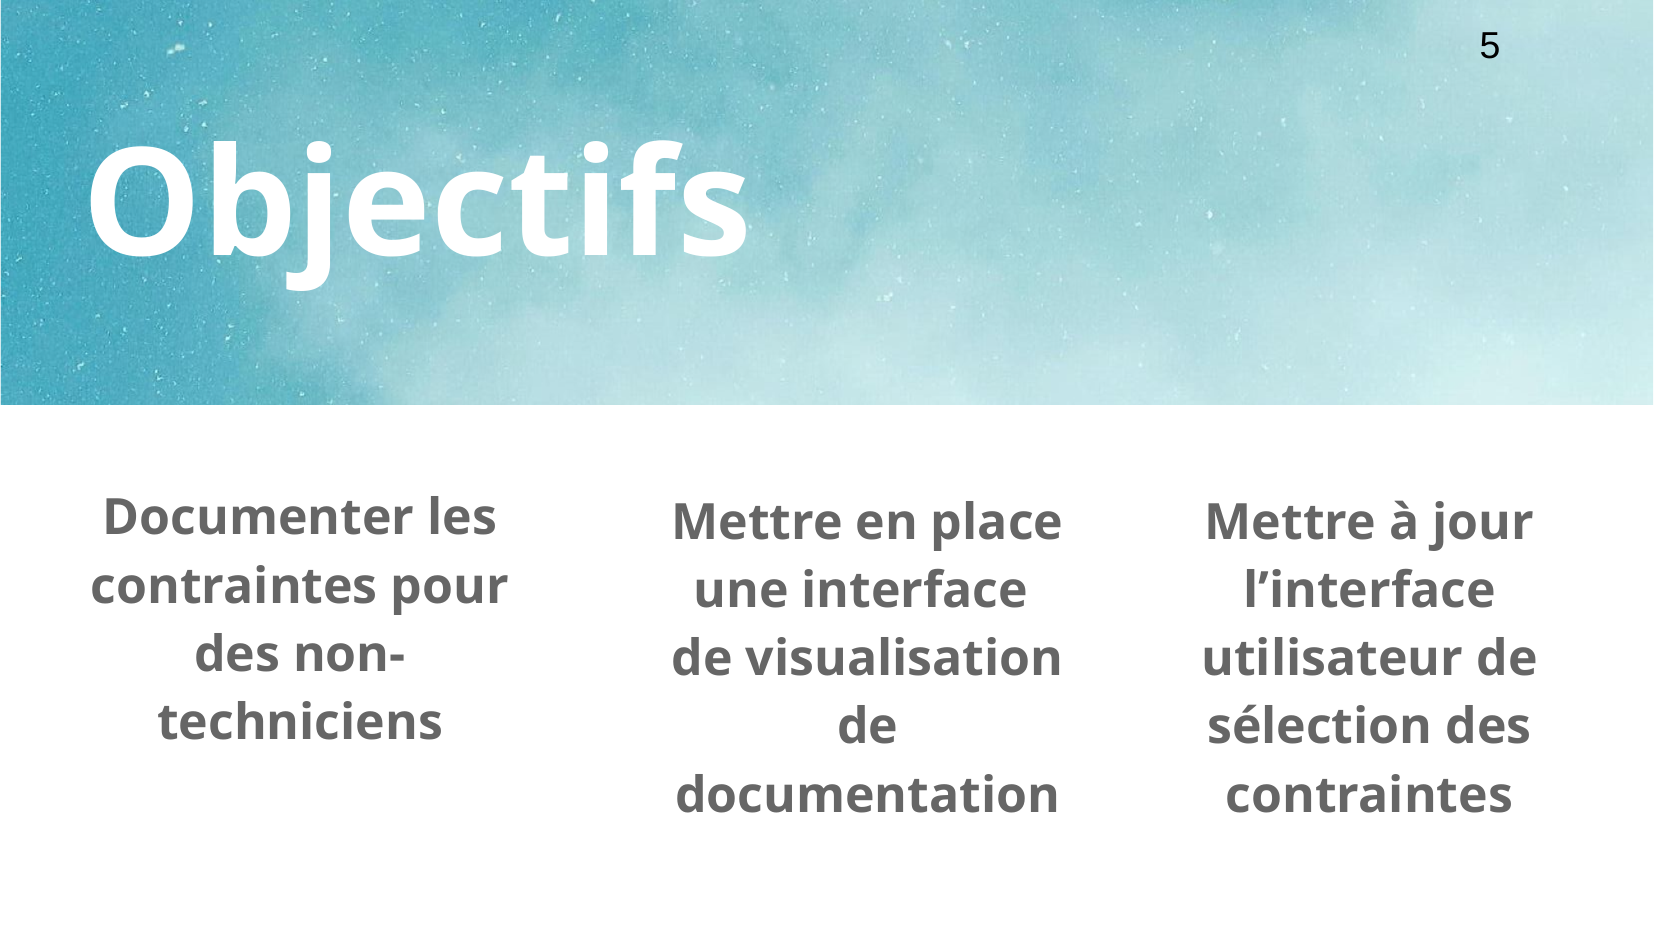

# Objectifs
Documenter les contraintes pour des non-techniciens
Mettre en place une interface de visualisation de documentation
Mettre à jour l’interface utilisateur de sélection des contraintes